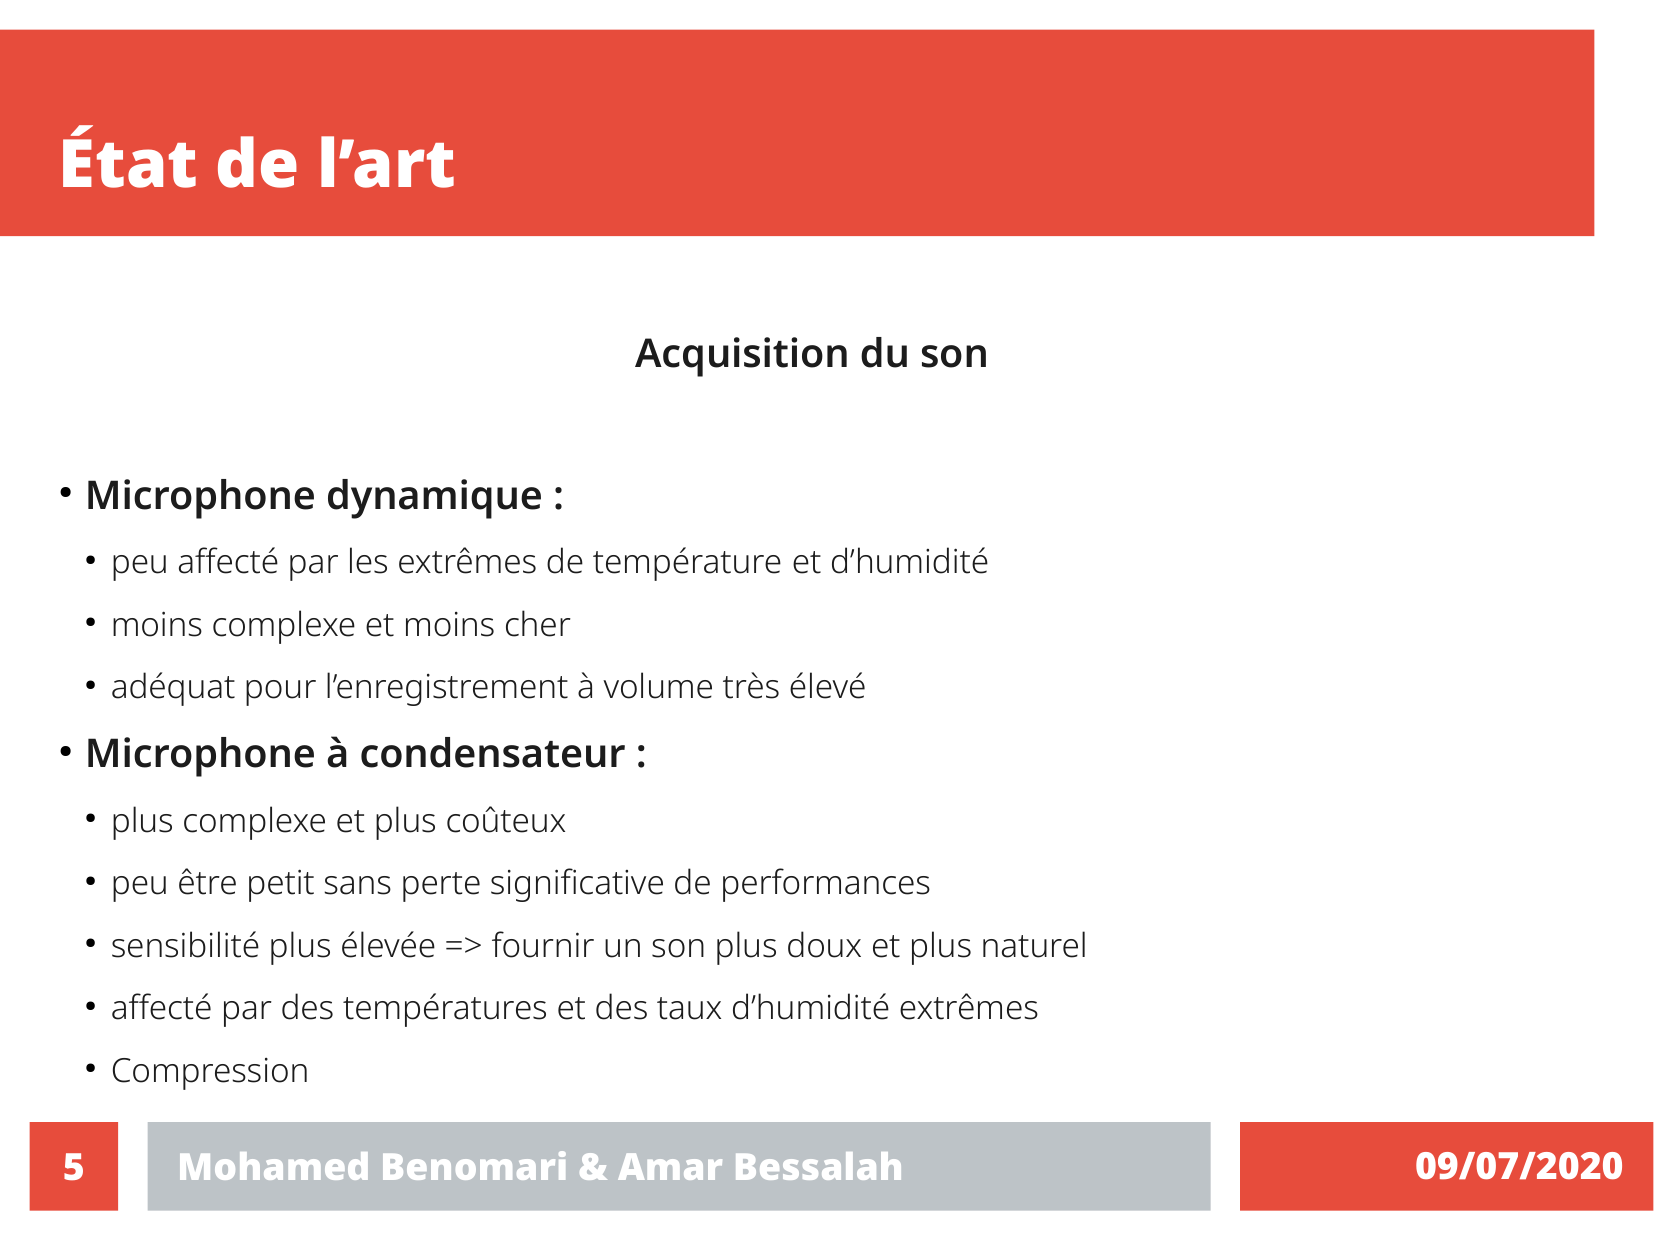

# État de l’art
Acquisition du son
Microphone dynamique :
peu affecté par les extrêmes de température et d’humidité
moins complexe et moins cher
adéquat pour l’enregistrement à volume très élevé
Microphone à condensateur :
plus complexe et plus coûteux
peu être petit sans perte significative de performances
sensibilité plus élevée => fournir un son plus doux et plus naturel
affecté par des températures et des taux d’humidité extrêmes
Compression
5
Mohamed Benomari & Amar Bessalah
09/07/2020